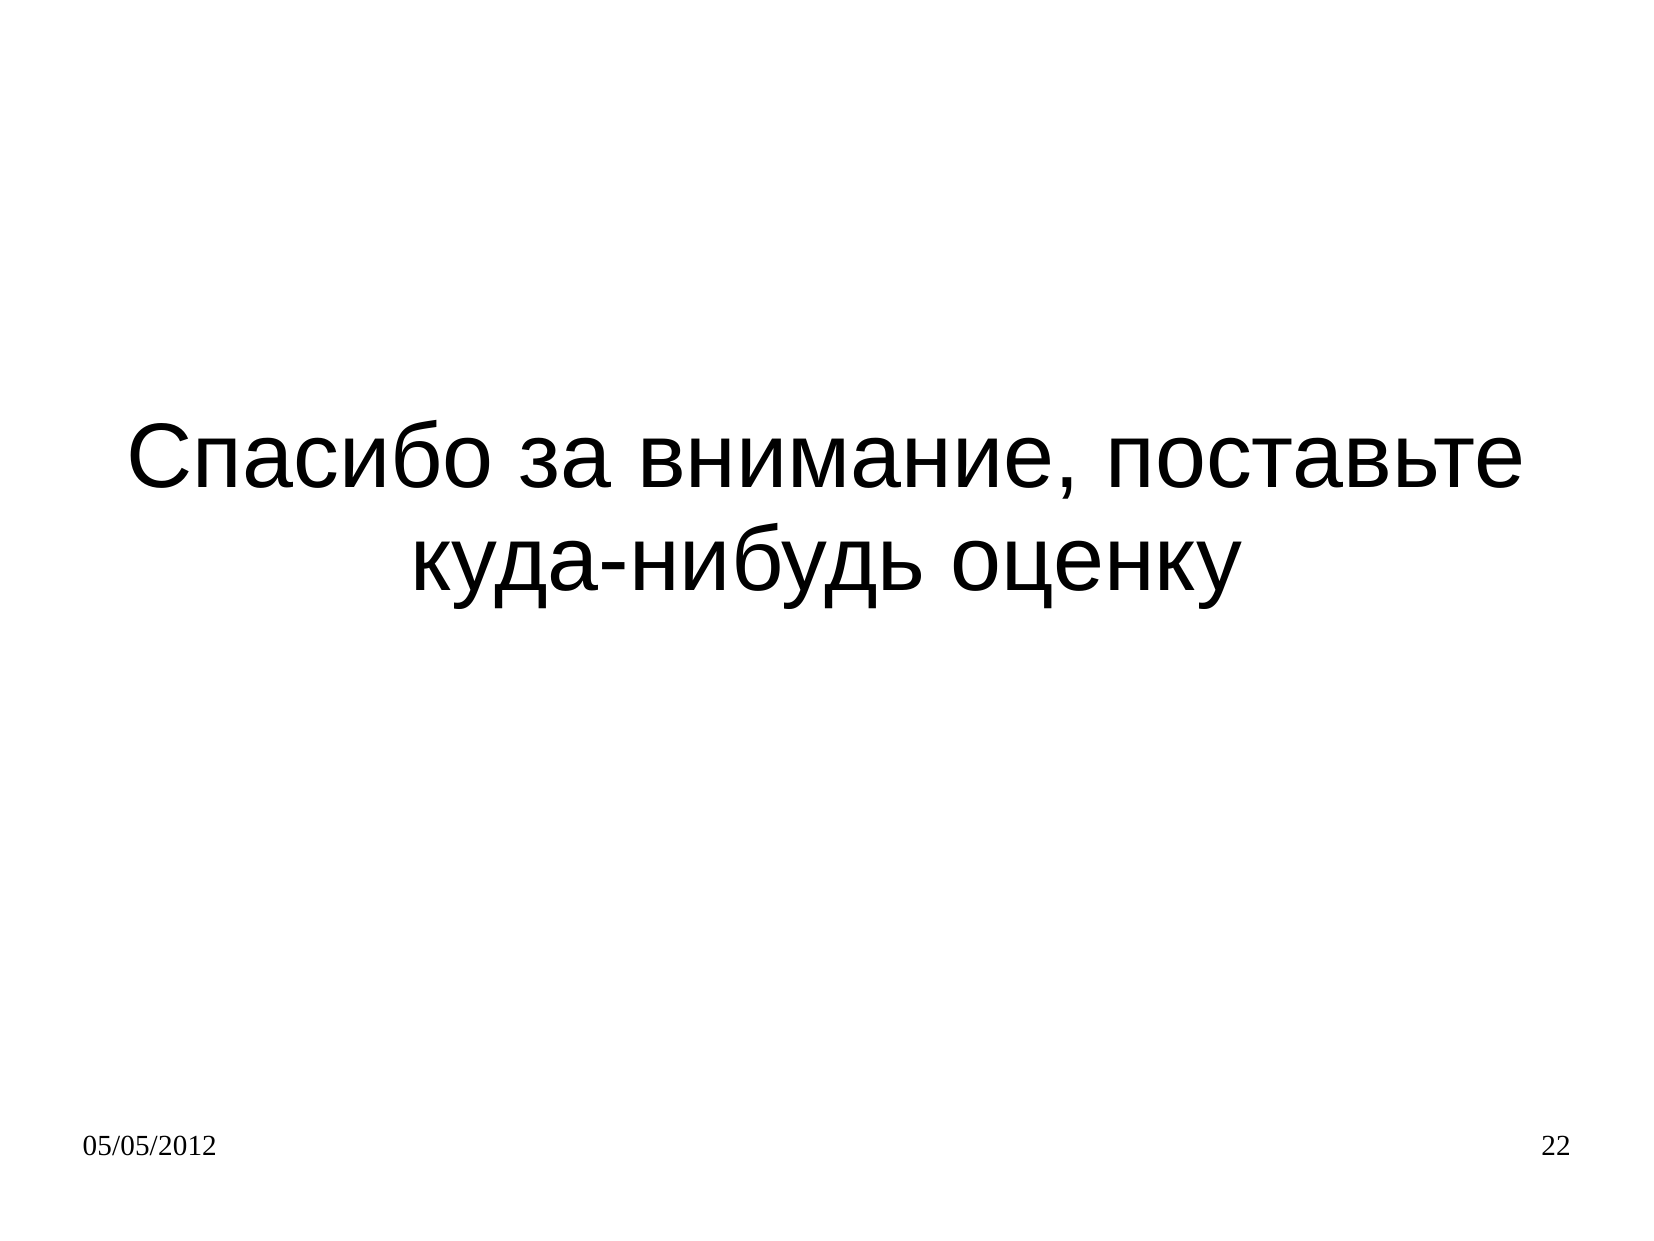

# Спасибо за внимание, поставьте куда-нибудь оценку
05/05/2012
22